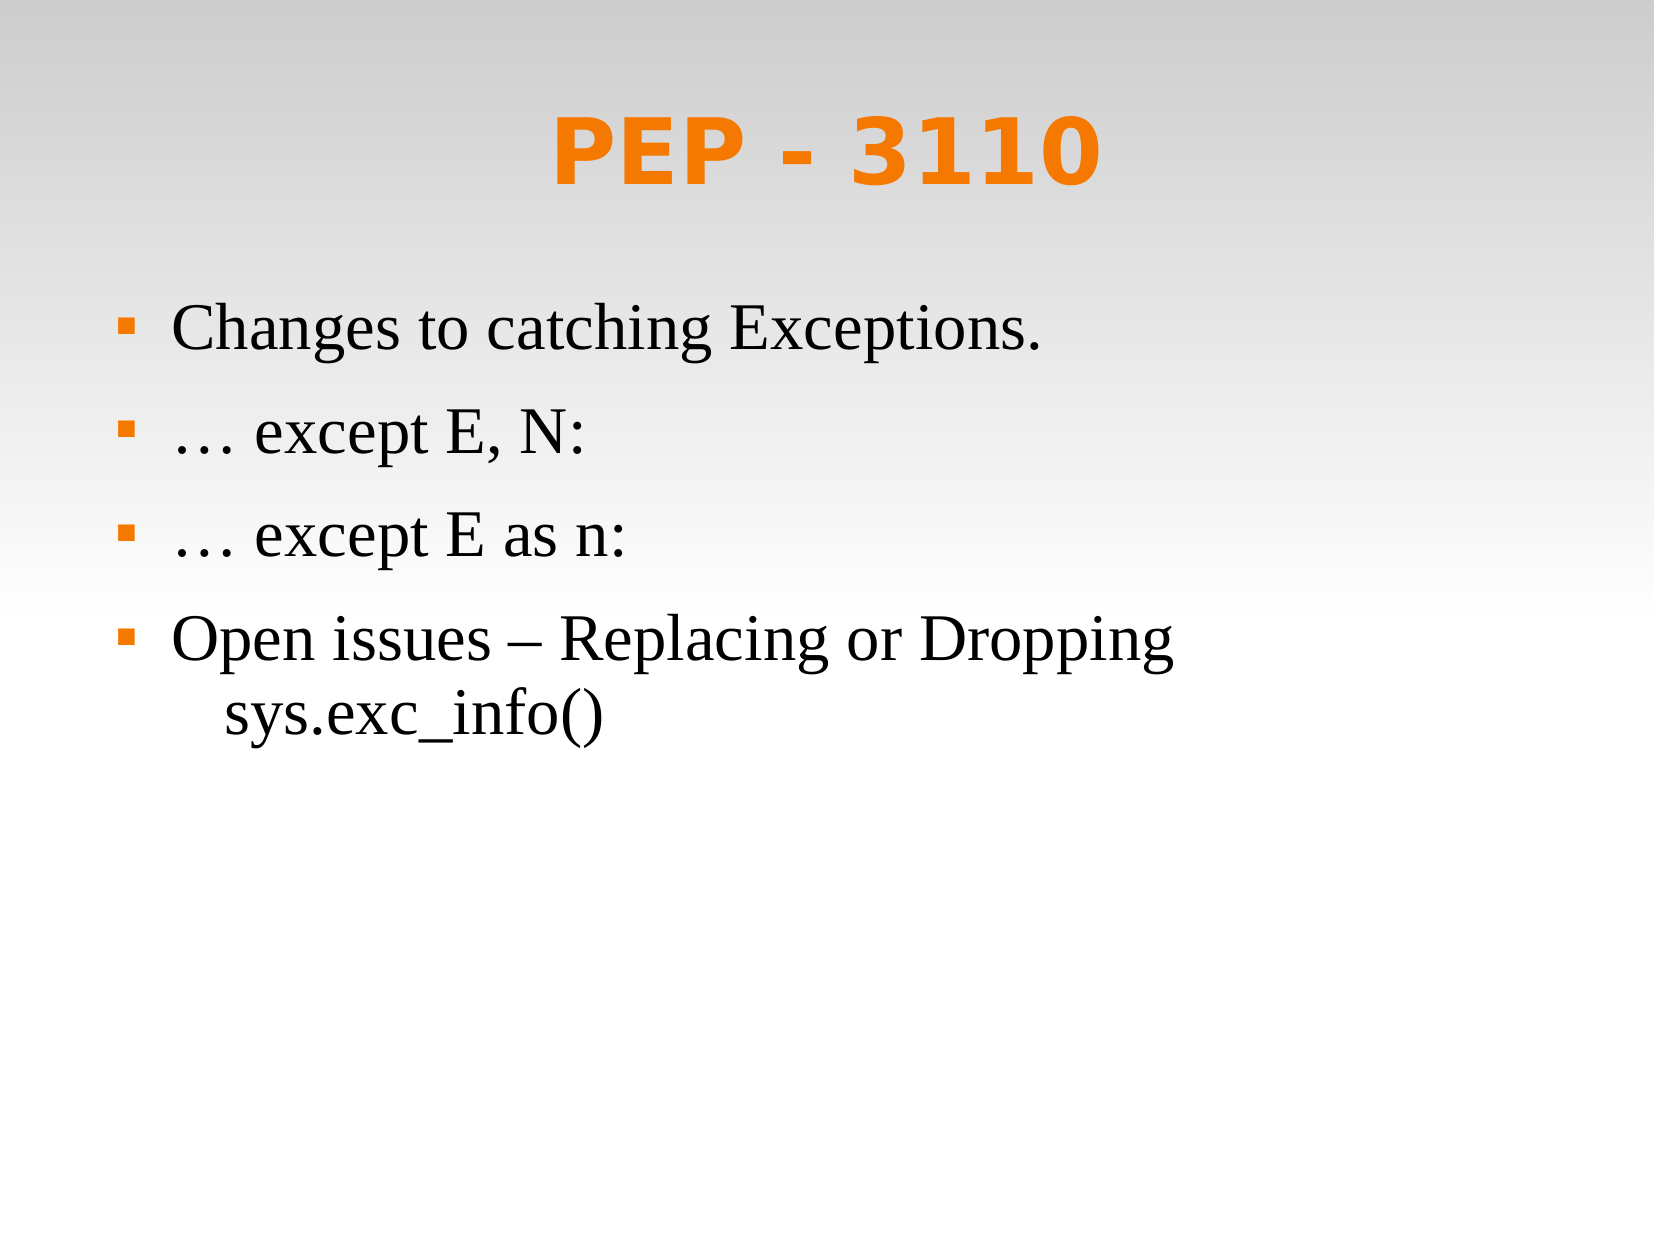

# PEP - 3110
Changes to catching Exceptions.
… except E, N:
… except E as n:
Open issues – Replacing or Dropping sys.exc_info()